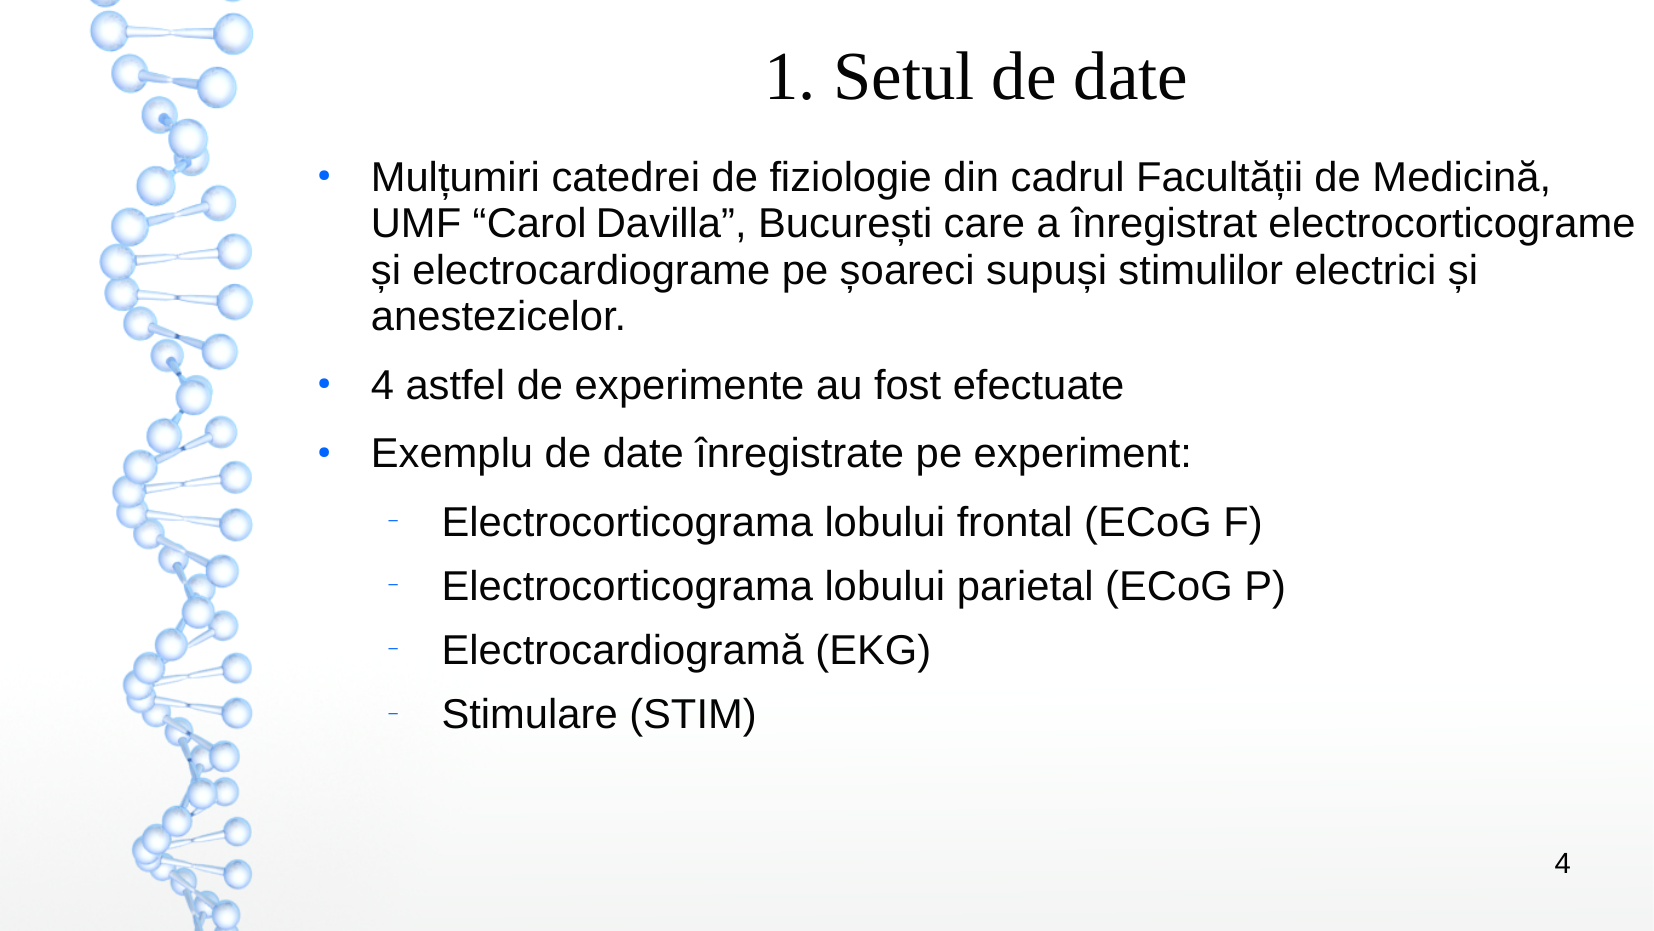

# 1. Setul de date
Mulțumiri catedrei de fiziologie din cadrul Facultății de Medicină, UMF “Carol	Davilla”, București care a înregistrat electrocorticograme și electrocardiograme pe șoareci supuși stimulilor electrici și anestezicelor.
4 astfel de experimente au fost efectuate
Exemplu de date înregistrate pe experiment:
Electrocorticograma lobului frontal (ECoG F)
Electrocorticograma lobului parietal (ECoG P)
Electrocardiogramă (EKG)
Stimulare (STIM)
4